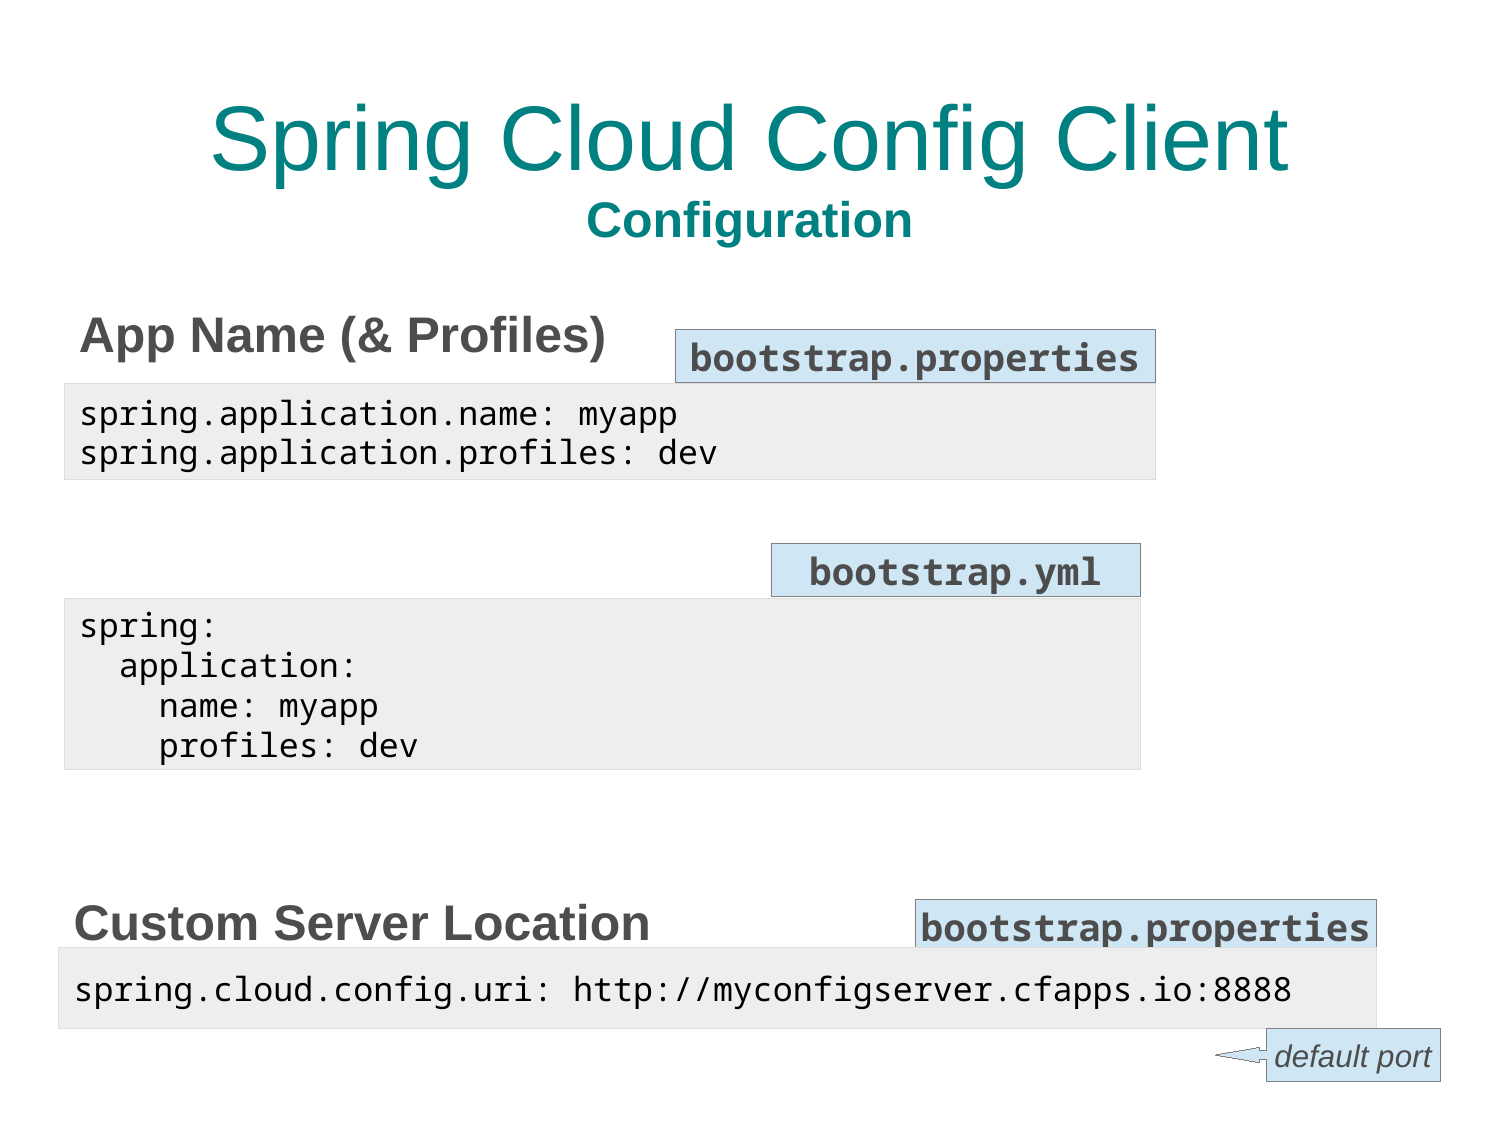

# Spring Cloud Config Client
Configuration
App Name (& Profiles)
bootstrap.properties
spring.application.name: myapp
spring.application.profiles: dev
bootstrap.yml
spring:
 application:
 name: myapp
 profiles: dev
Custom Server Location
bootstrap.properties
spring.cloud.config.uri: http://myconfigserver.cfapps.io:8888
default port